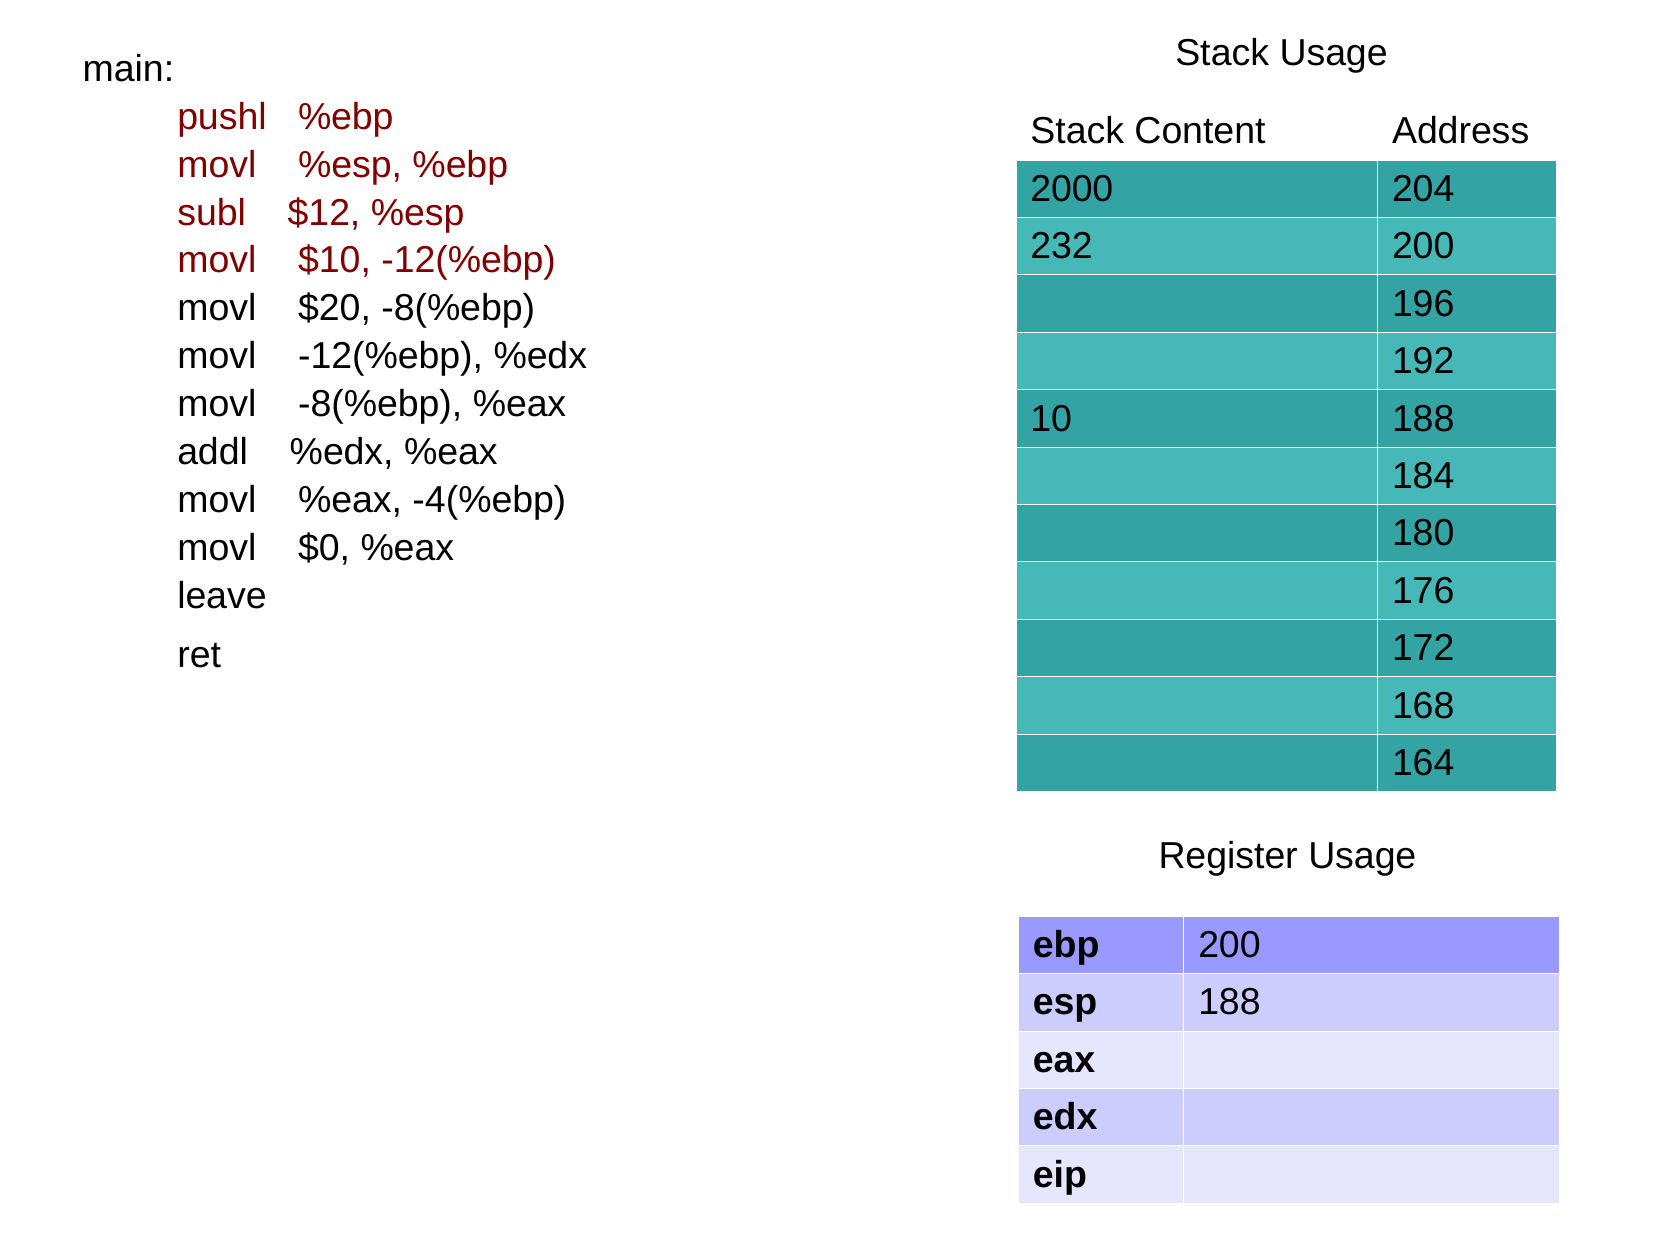

Stack Usage
# main:
 pushl %ebp
 movl %esp, %ebp
 subl $12, %esp
 movl $10, -12(%ebp)
 movl $20, -8(%ebp)
 movl -12(%ebp), %edx
 movl -8(%ebp), %eax
 addl %edx, %eax
 movl %eax, -4(%ebp)
 movl $0, %eax
 leave
 ret
| Stack Content | Address |
| --- | --- |
| 2000 | 204 |
| 232 | 200 |
| | 196 |
| | 192 |
| 10 | 188 |
| | 184 |
| | 180 |
| | 176 |
| | 172 |
| | 168 |
| | 164 |
Register Usage
| ebp | 200 |
| --- | --- |
| esp | 188 |
| eax | |
| edx | |
| eip | |